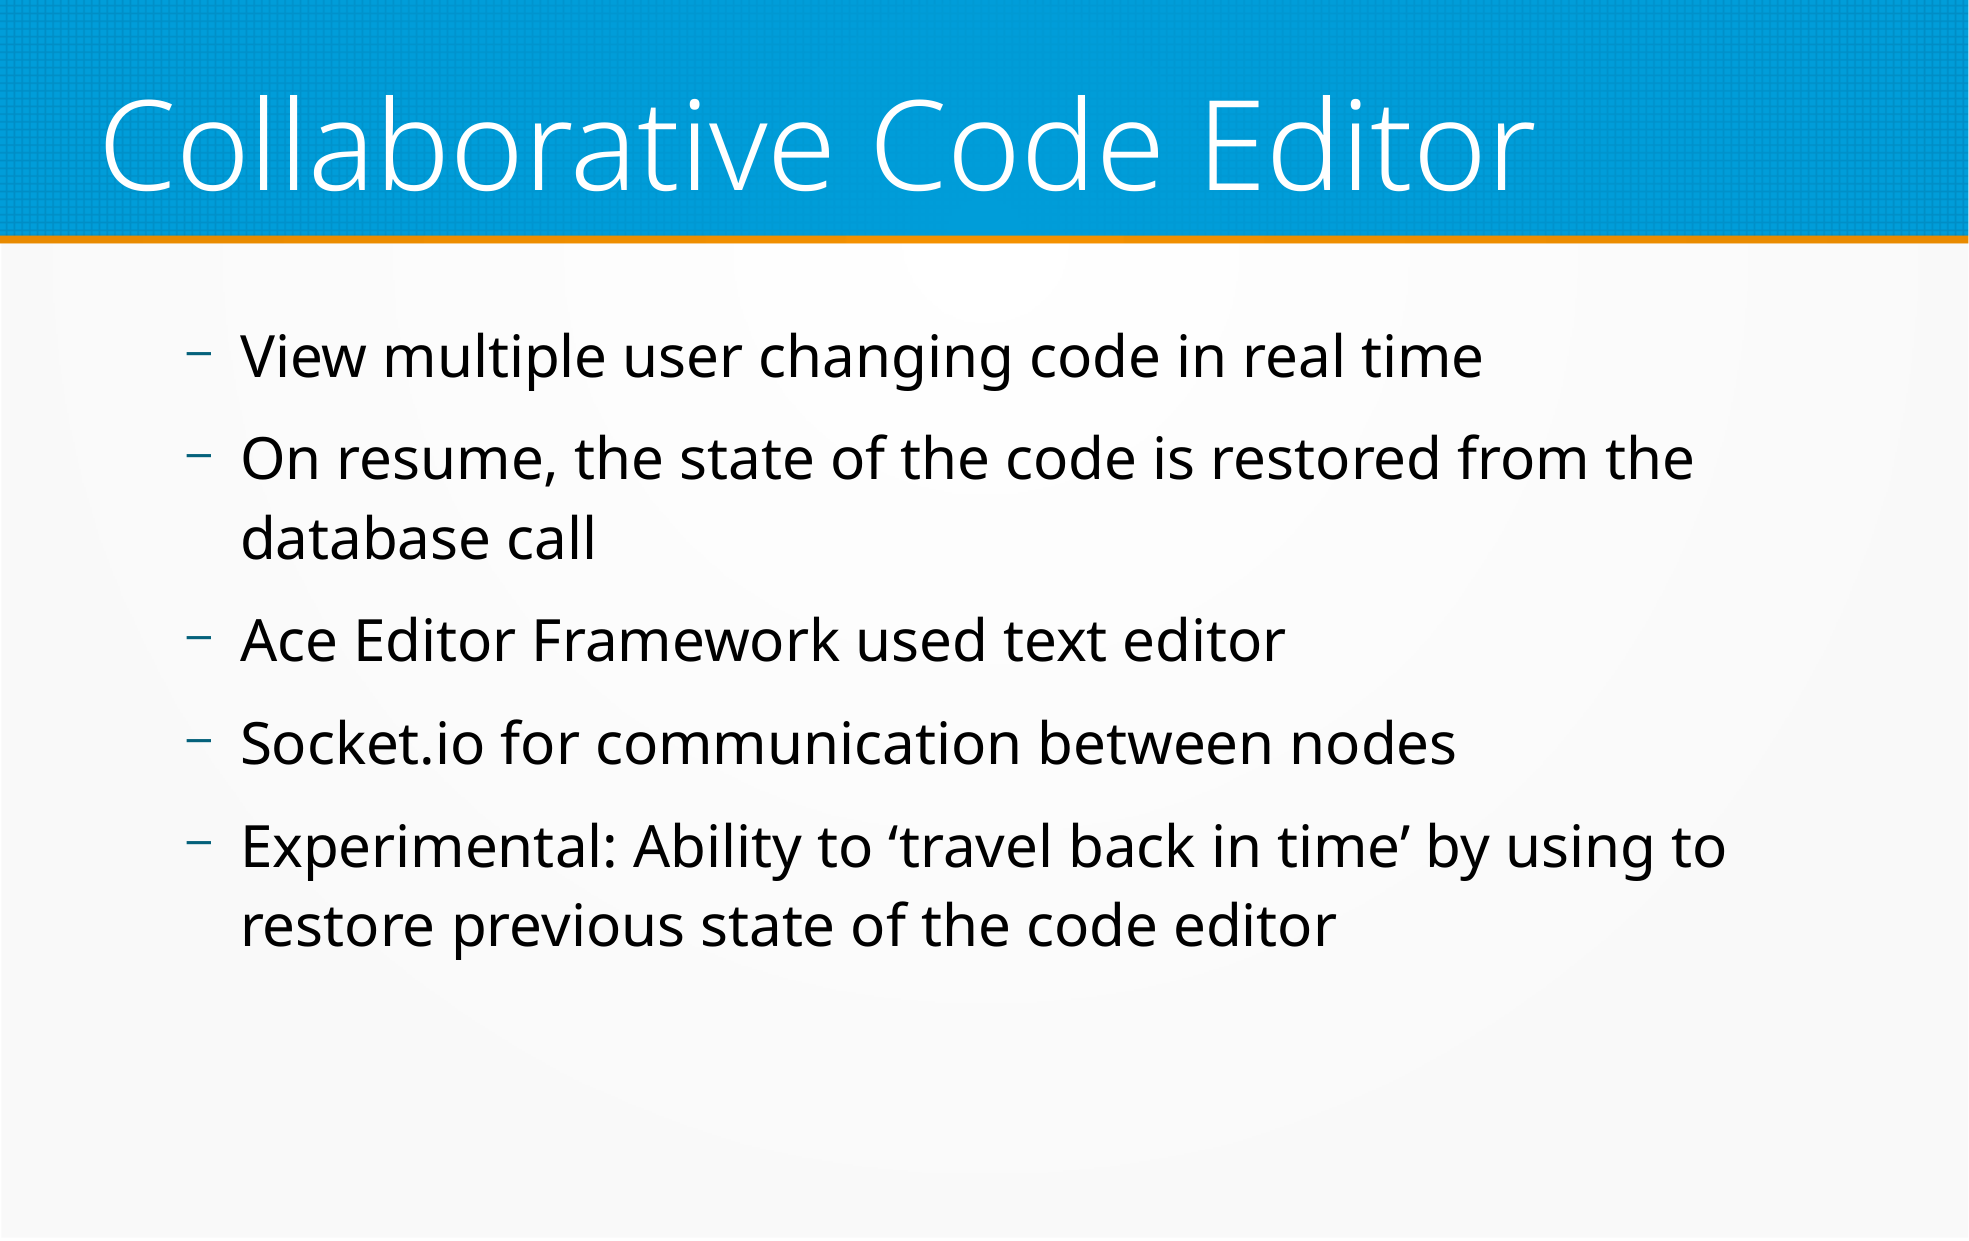

# Collaborative Code Editor
View multiple user changing code in real time
On resume, the state of the code is restored from the database call
Ace Editor Framework used text editor
Socket.io for communication between nodes
Experimental: Ability to ‘travel back in time’ by using to restore previous state of the code editor